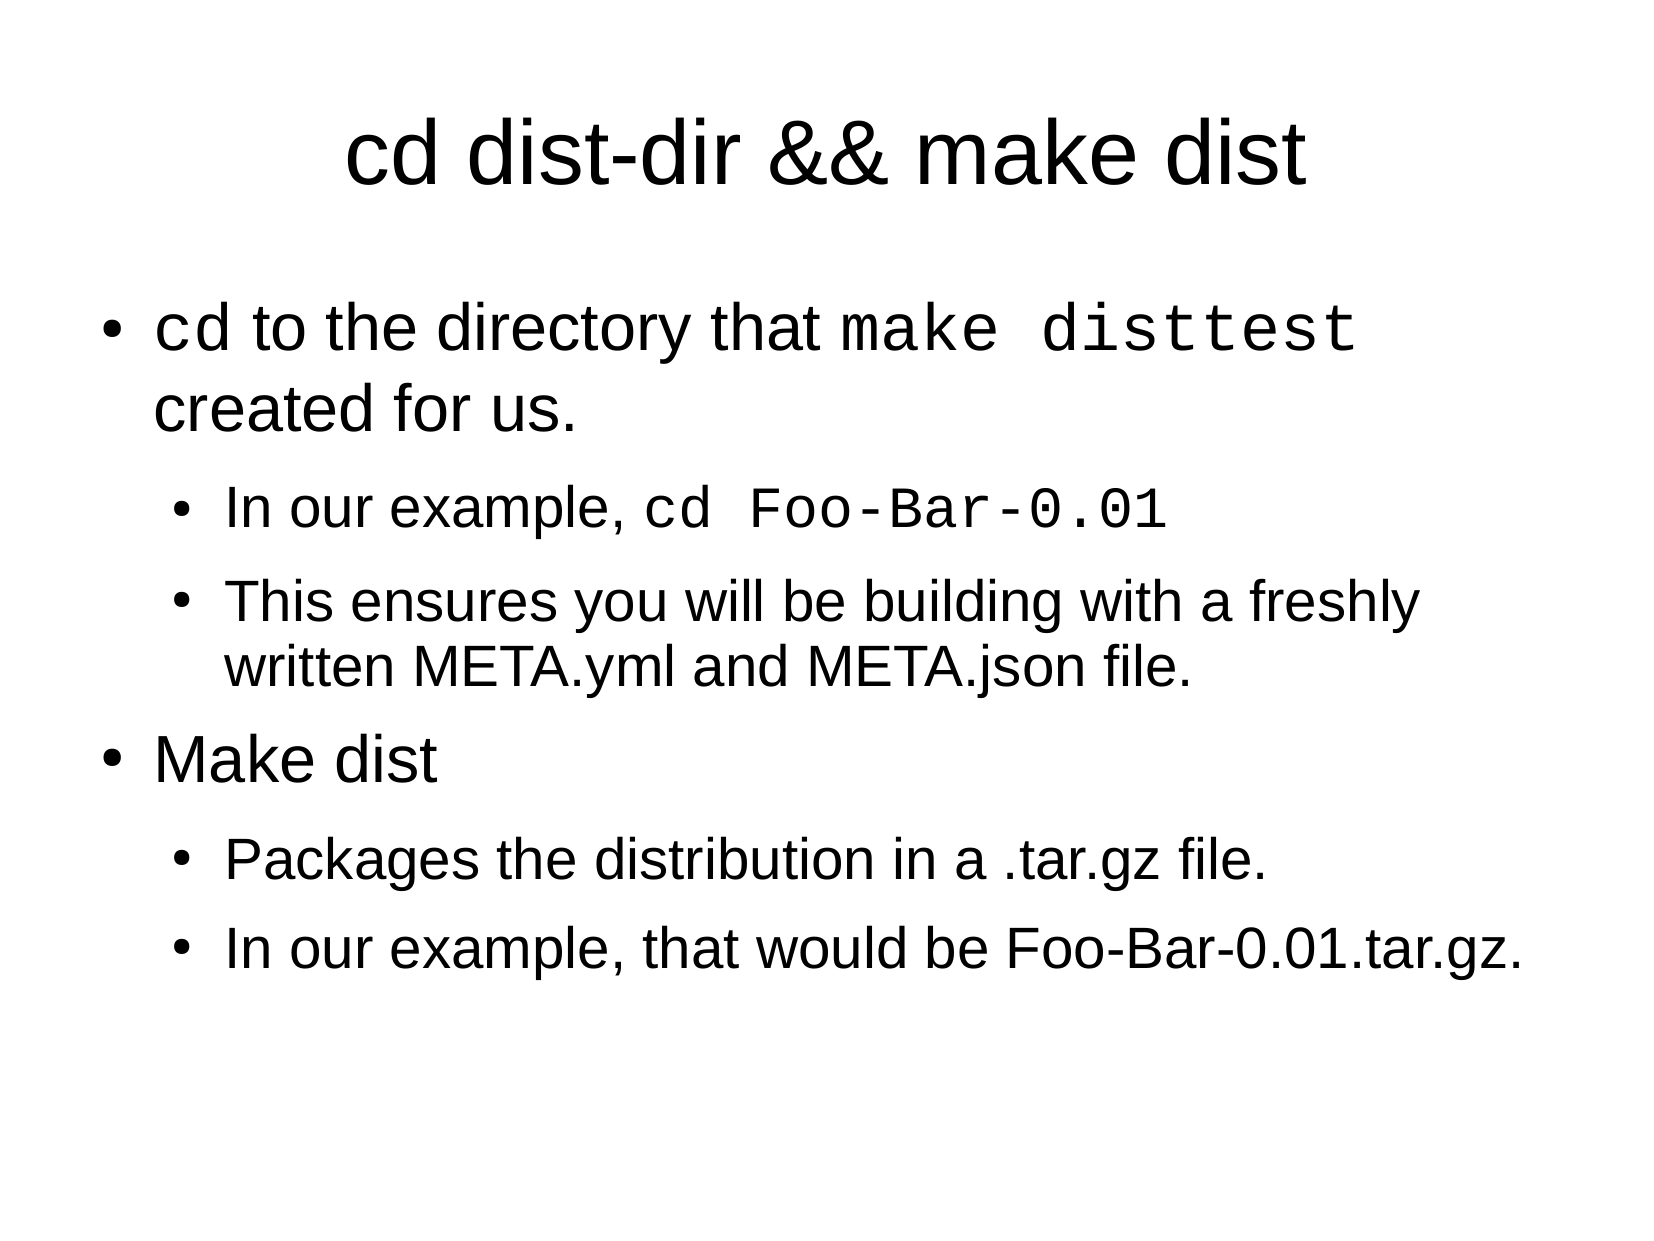

# cd dist-dir && make dist
cd to the directory that make disttest created for us.
In our example, cd Foo-Bar-0.01
This ensures you will be building with a freshly written META.yml and META.json file.
Make dist
Packages the distribution in a .tar.gz file.
In our example, that would be Foo-Bar-0.01.tar.gz.